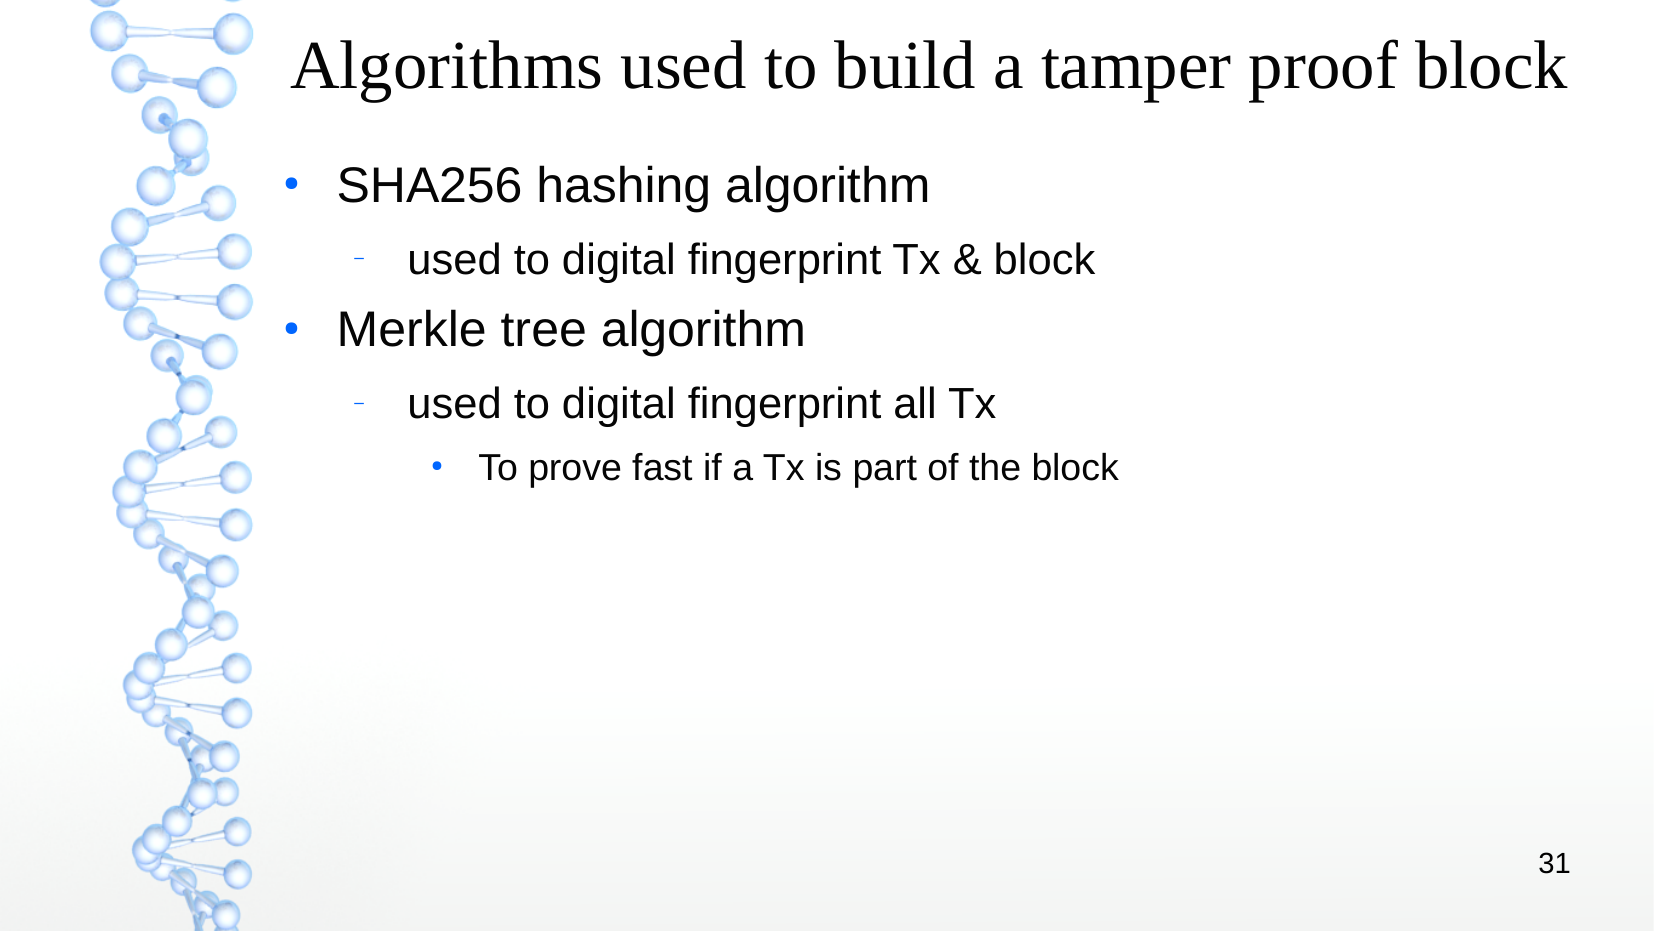

Algorithms used to build a tamper proof block
# SHA256 hashing algorithm
used to digital fingerprint Tx & block
Merkle tree algorithm
used to digital fingerprint all Tx
To prove fast if a Tx is part of the block
31